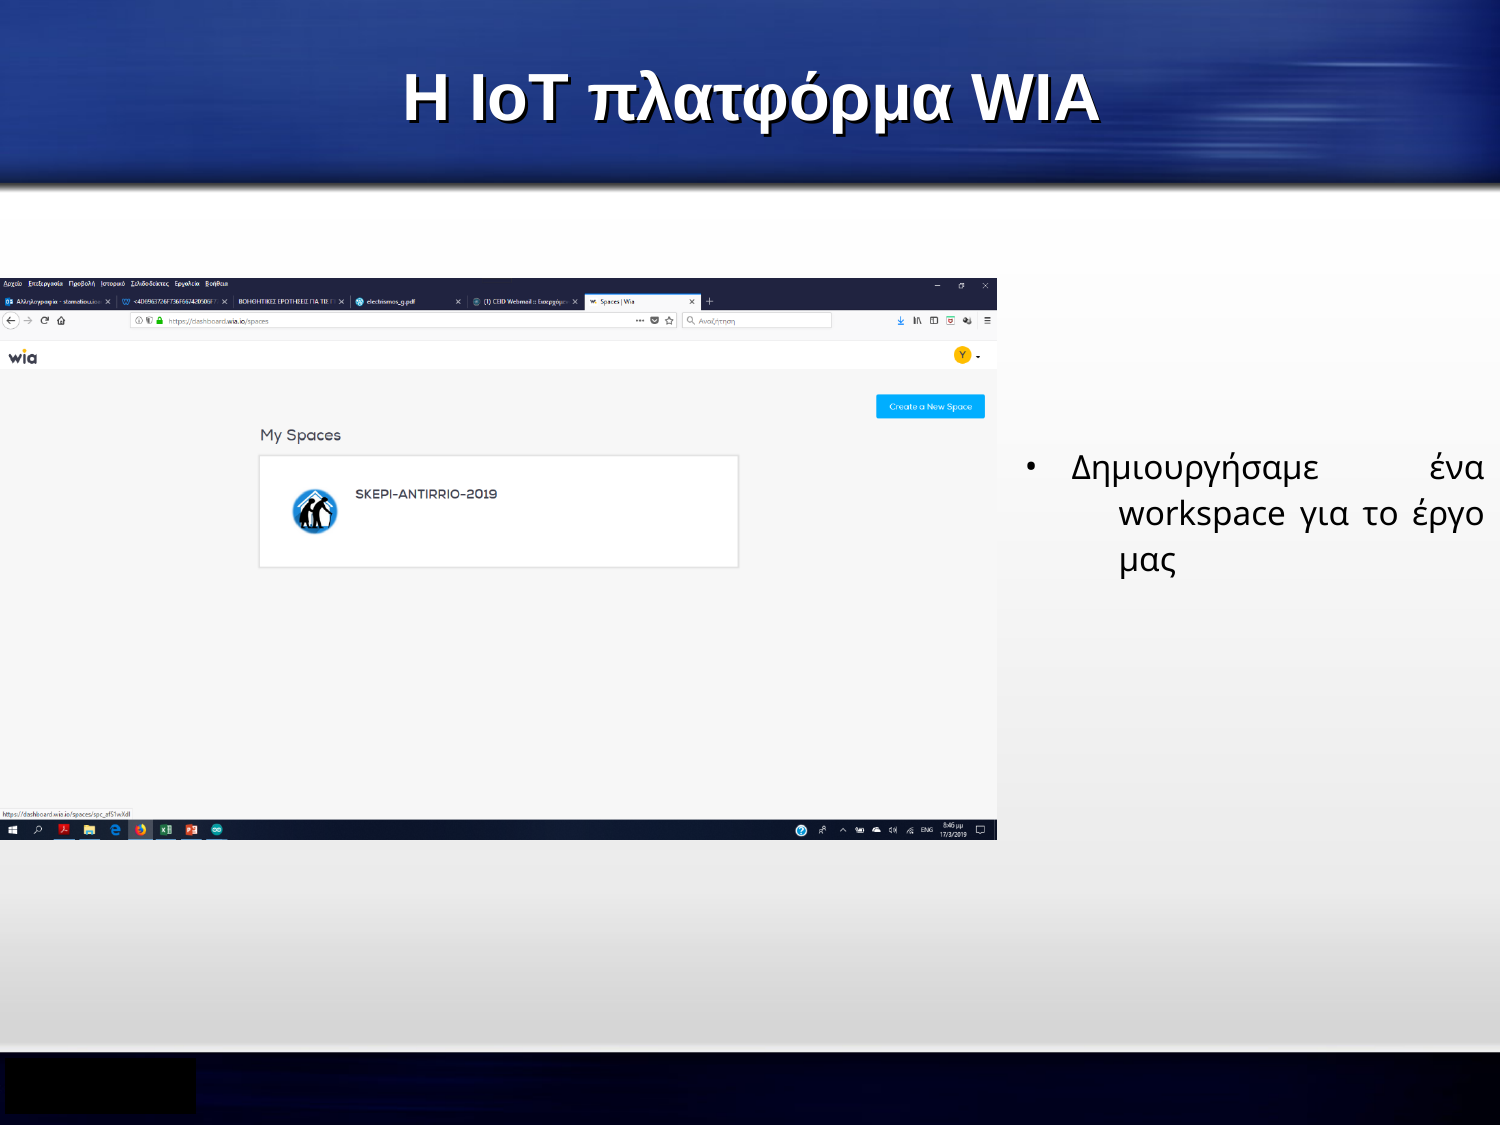

# Η IoT πλατφόρμα WIA
Δημιουργήσαμε ένα workspace για το έργο μας